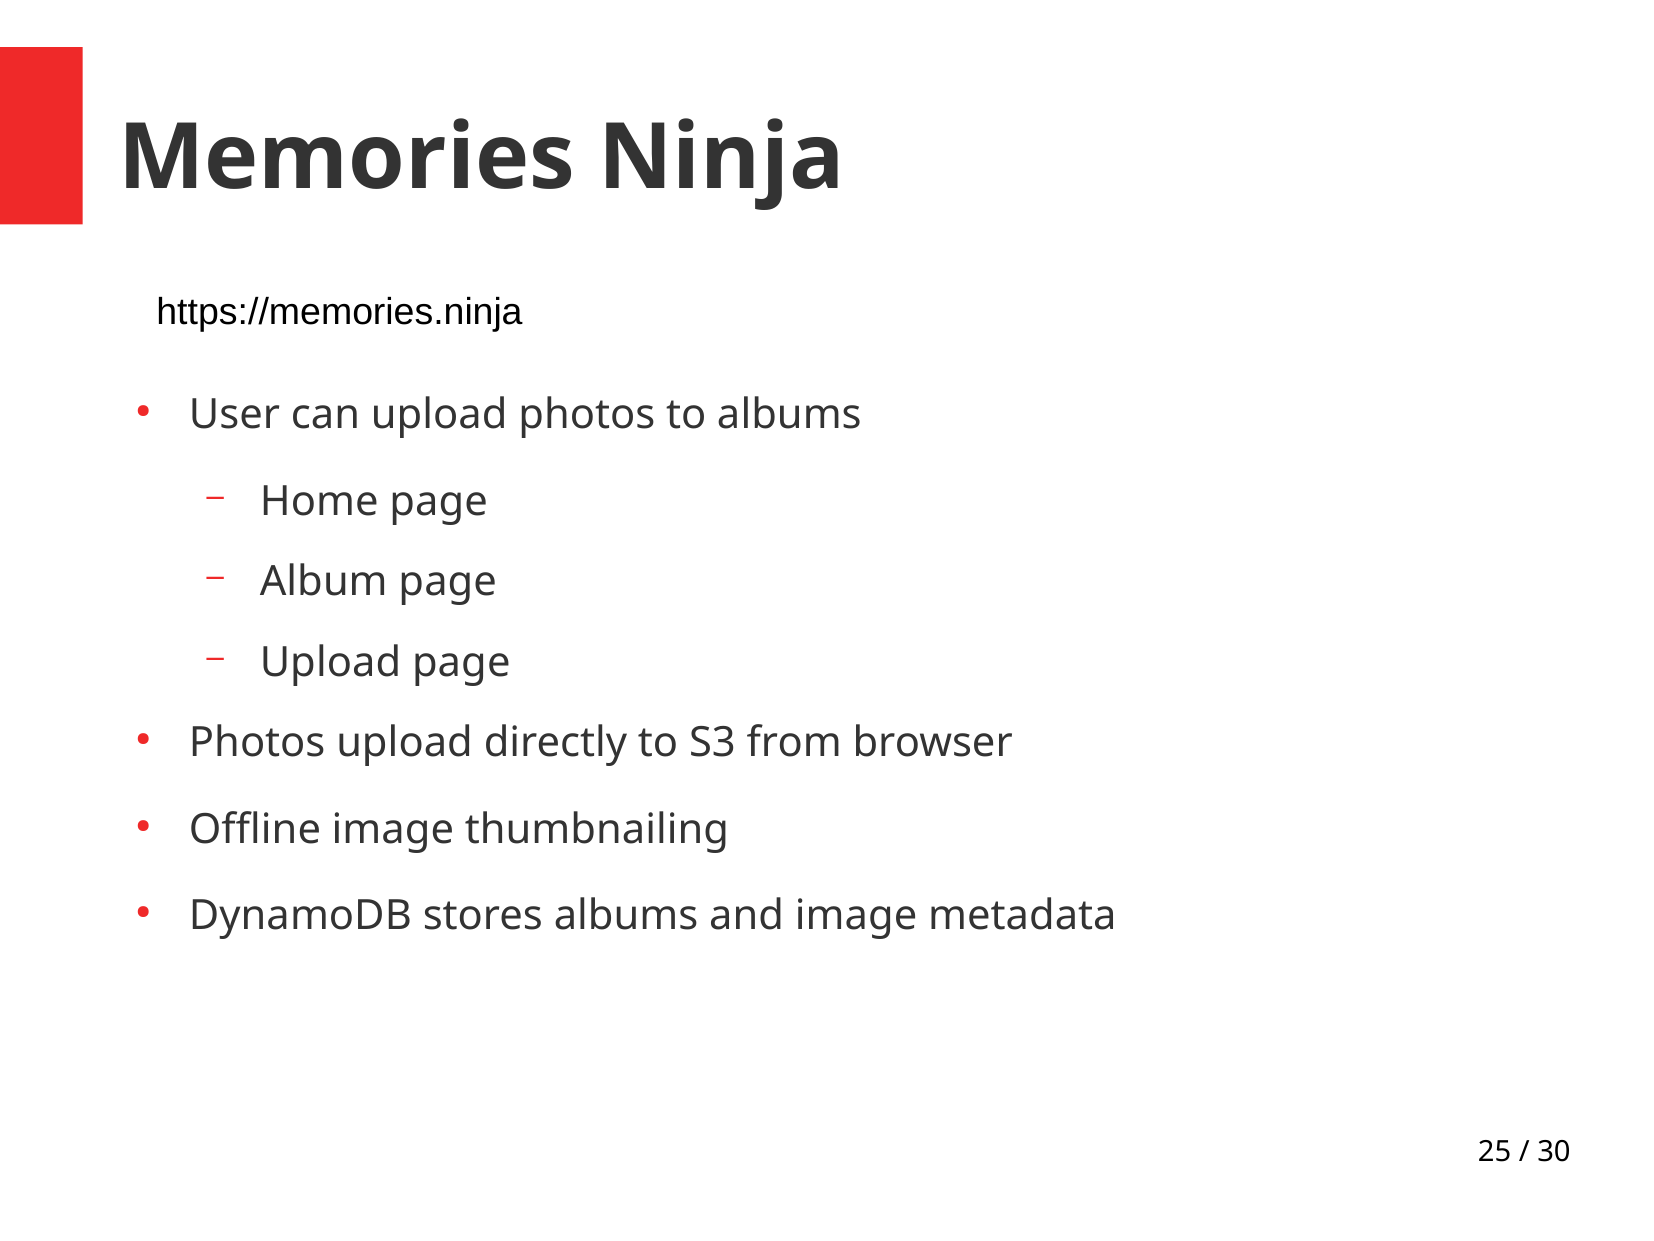

# Memories Ninja
https://memories.ninja
User can upload photos to albums
Home page
Album page
Upload page
Photos upload directly to S3 from browser
Offline image thumbnailing
DynamoDB stores albums and image metadata
25